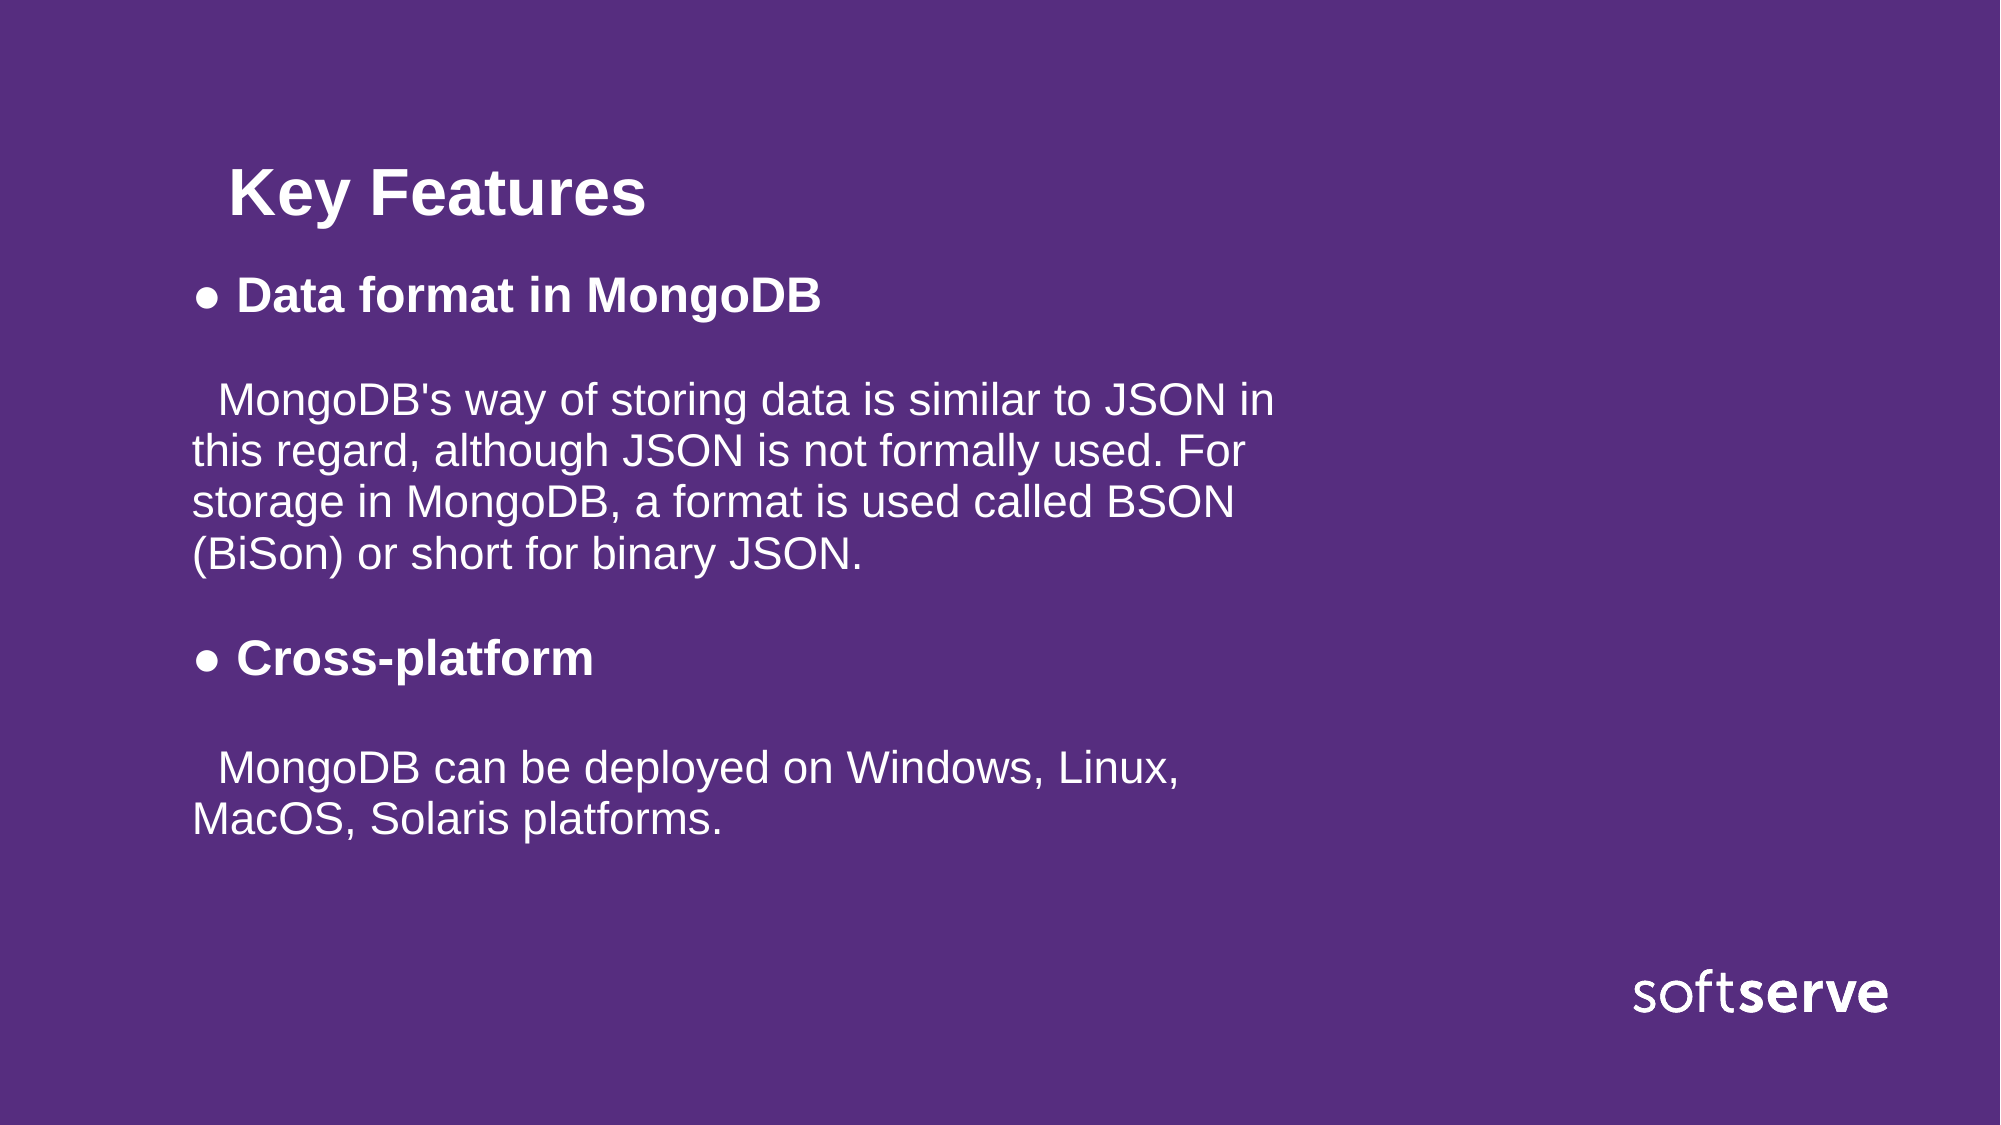

Key Features
● Data format in MongoDB
 MongoDB's way of storing data is similar to JSON in this regard, although JSON is not formally used. For storage in MongoDB, a format is used called BSON (BiSon) or short for binary JSON.
● Cross-platform
 MongoDB can be deployed on Windows, Linux, MacOS, Solaris platforms.